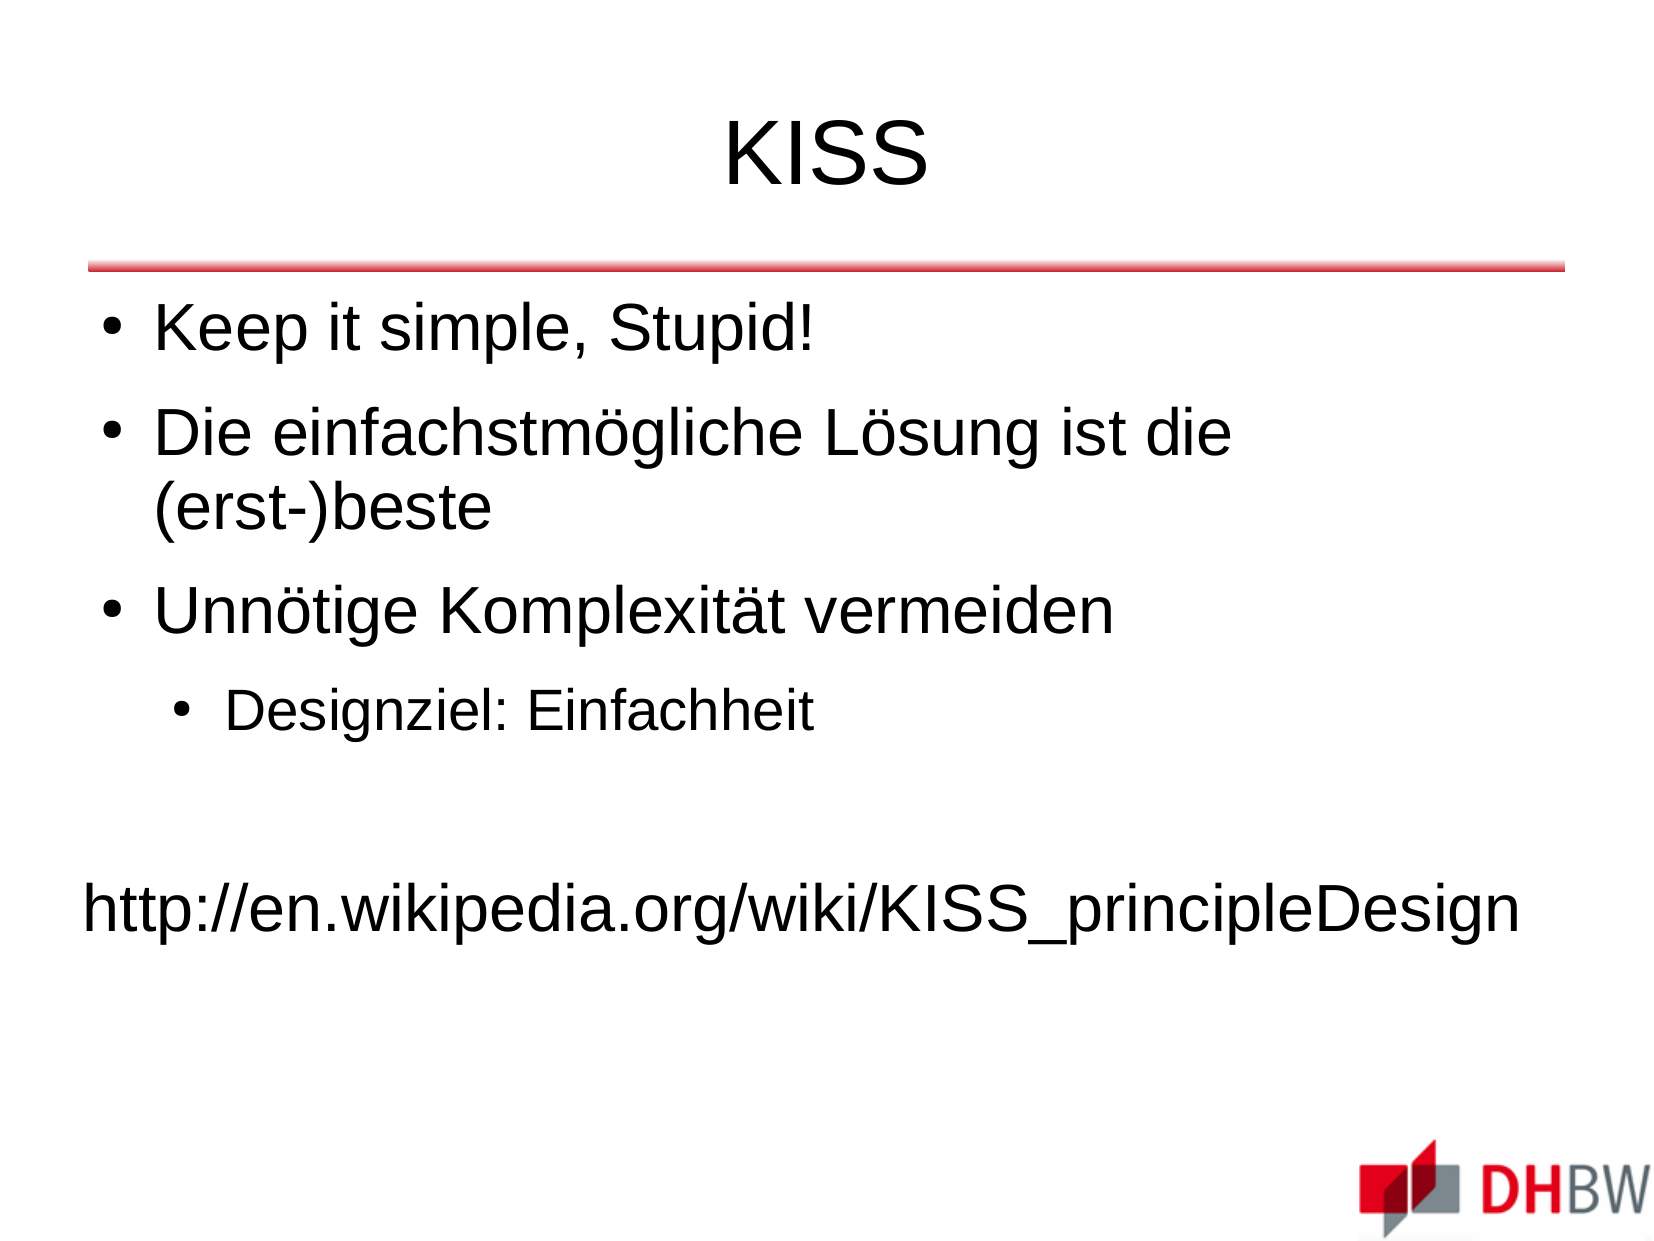

# KISS
Keep it simple, Stupid!
Die einfachstmögliche Lösung ist die (erst-)beste
Unnötige Komplexität vermeiden
Designziel: Einfachheit
http://en.wikipedia.org/wiki/KISS_principleDesign